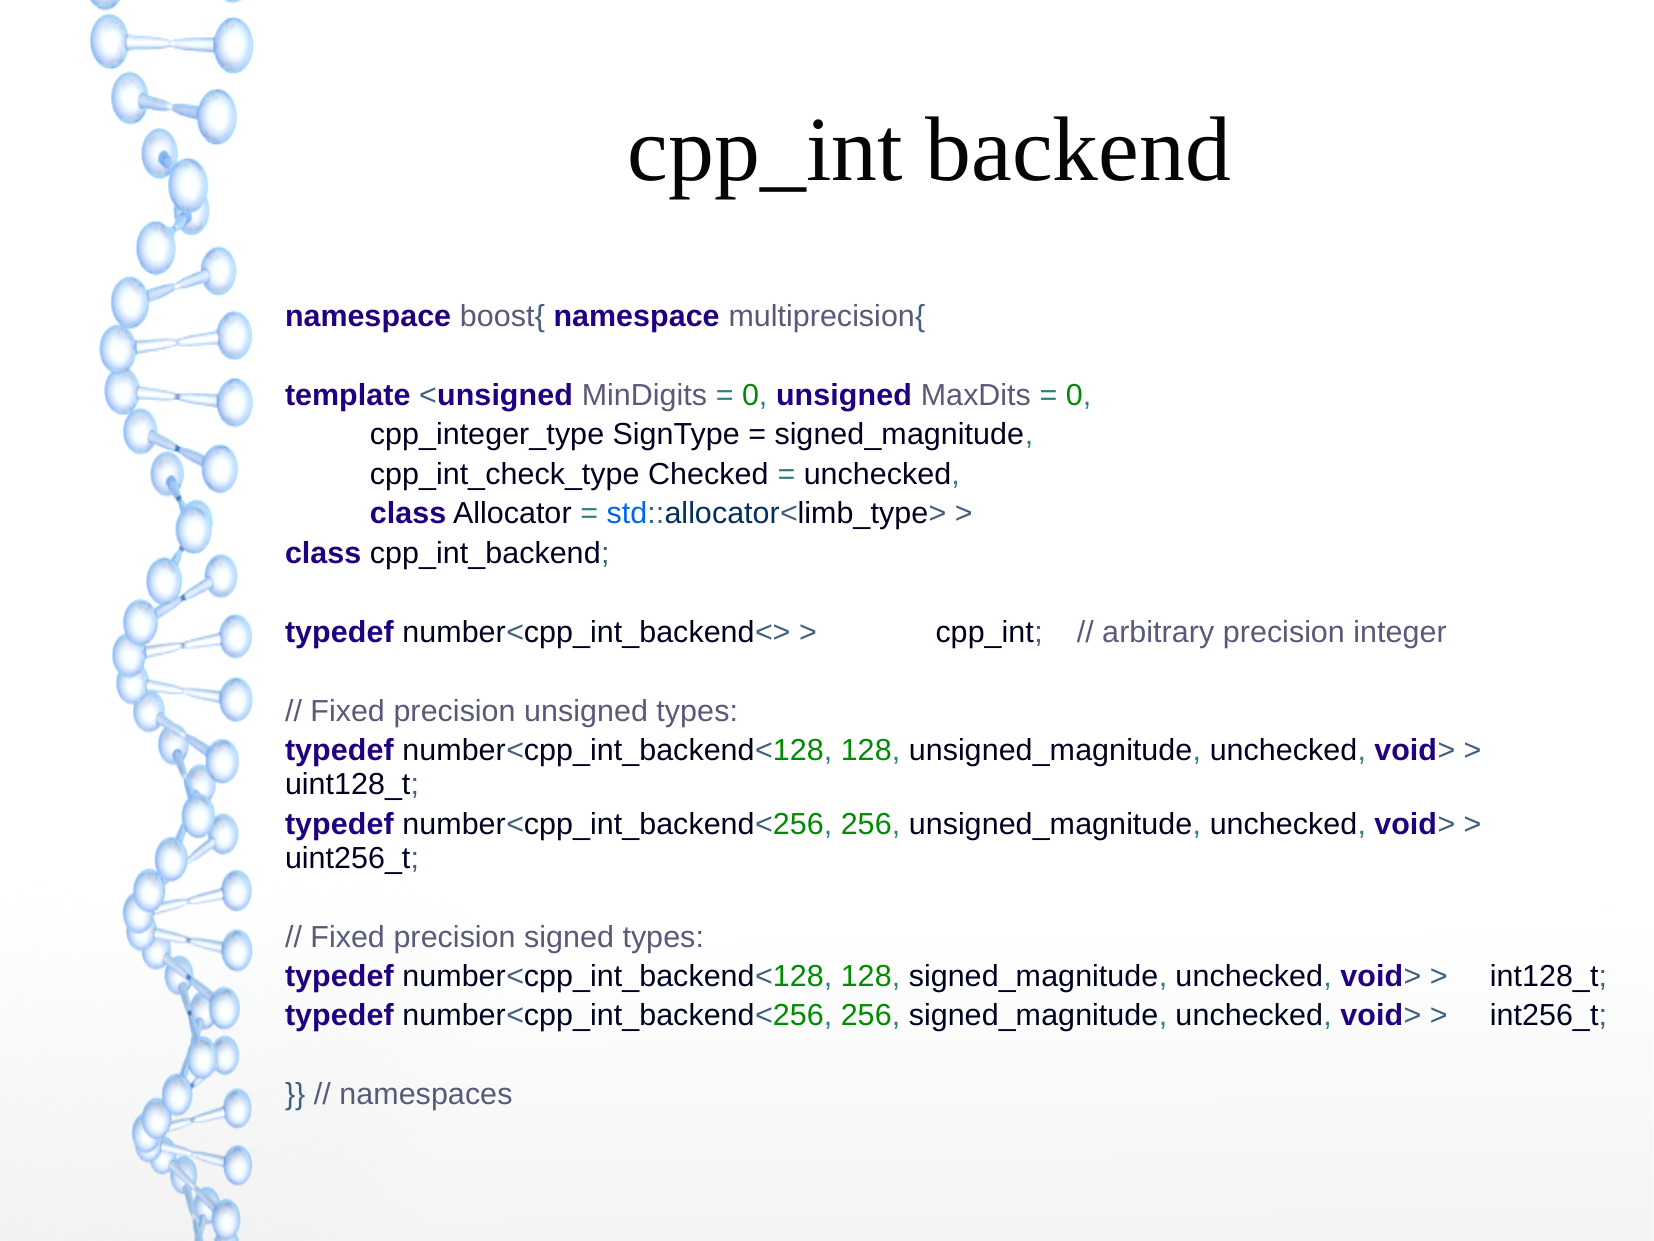

# cpp_int backend
namespace boost{ namespace multiprecision{
template <unsigned MinDigits = 0, unsigned MaxDits = 0,
 cpp_integer_type SignType = signed_magnitude,
 cpp_int_check_type Checked = unchecked,
 class Allocator = std::allocator<limb_type> >
class cpp_int_backend;
typedef number<cpp_int_backend<> > cpp_int; // arbitrary precision integer
// Fixed precision unsigned types:
typedef number<cpp_int_backend<128, 128, unsigned_magnitude, unchecked, void> > uint128_t;
typedef number<cpp_int_backend<256, 256, unsigned_magnitude, unchecked, void> > uint256_t;
// Fixed precision signed types:
typedef number<cpp_int_backend<128, 128, signed_magnitude, unchecked, void> > int128_t;
typedef number<cpp_int_backend<256, 256, signed_magnitude, unchecked, void> > int256_t;
}} // namespaces